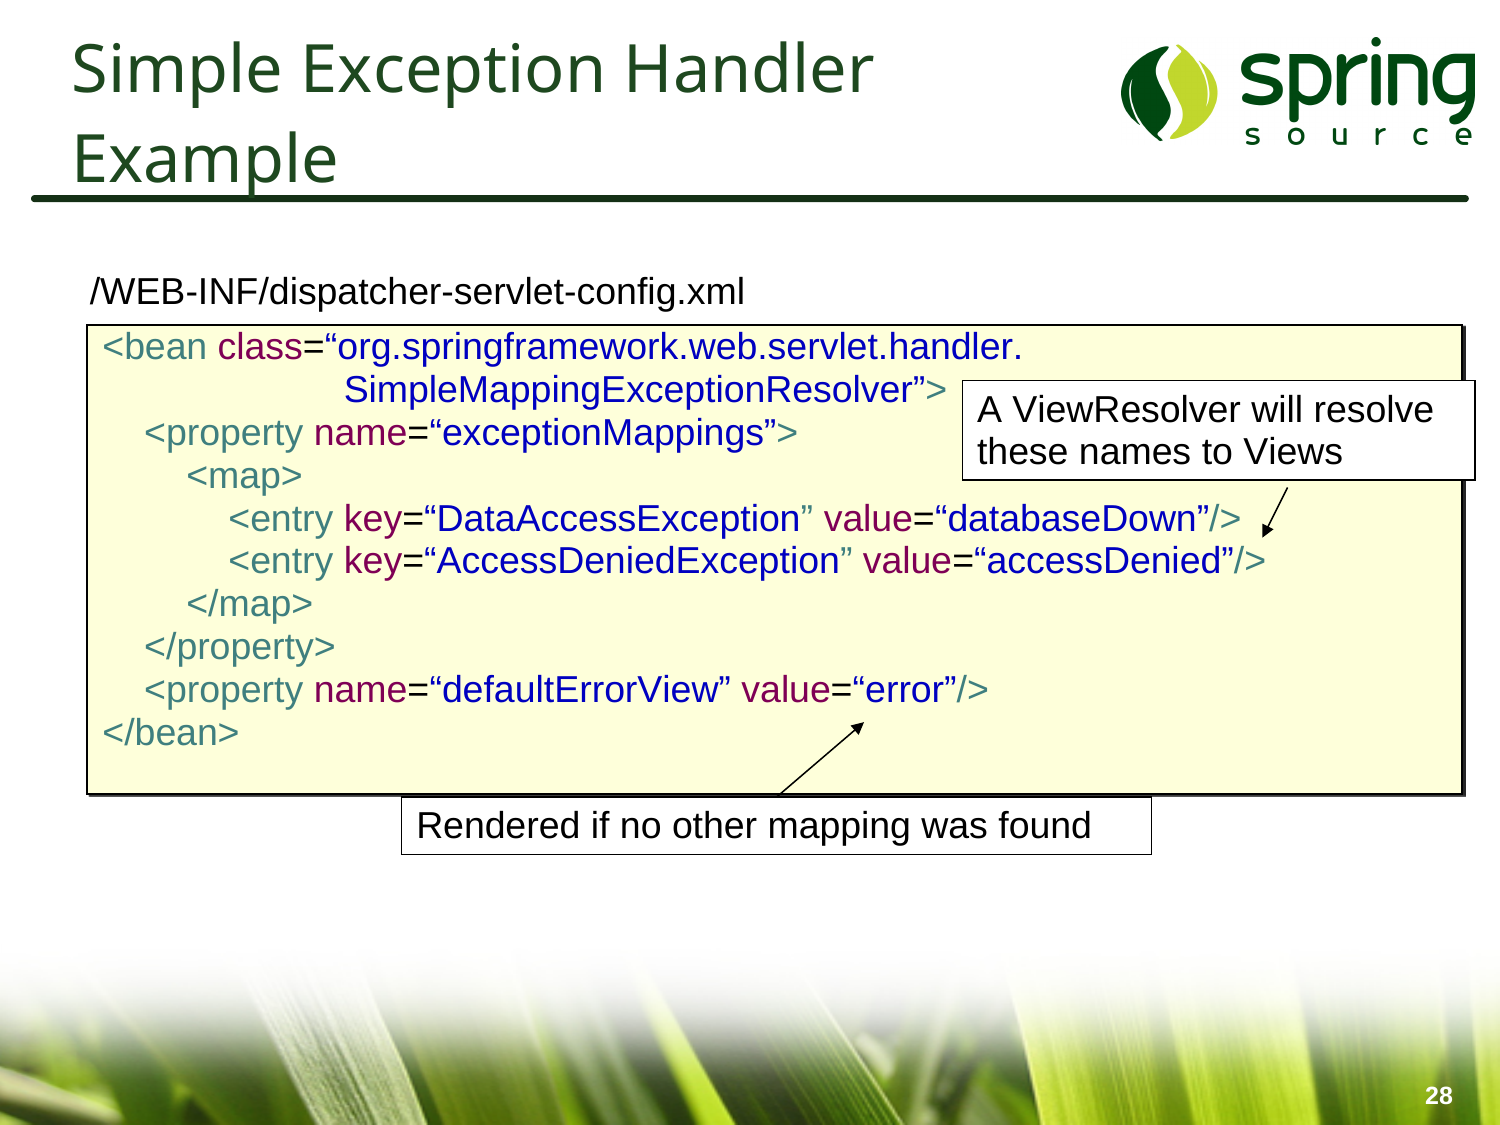

# Simple Exception Handler Example
/WEB-INF/dispatcher-servlet-config.xml
<bean class=“org.springframework.web.servlet.handler.
 SimpleMappingExceptionResolver”>
 <property name=“exceptionMappings”>
 <map>
 <entry key=“DataAccessException” value=“databaseDown”/>
 <entry key=“AccessDeniedException” value=“accessDenied”/>
 </map>
 </property>
 <property name=“defaultErrorView” value=“error”/>
</bean>
A ViewResolver will resolve these names to Views
Rendered if no other mapping was found